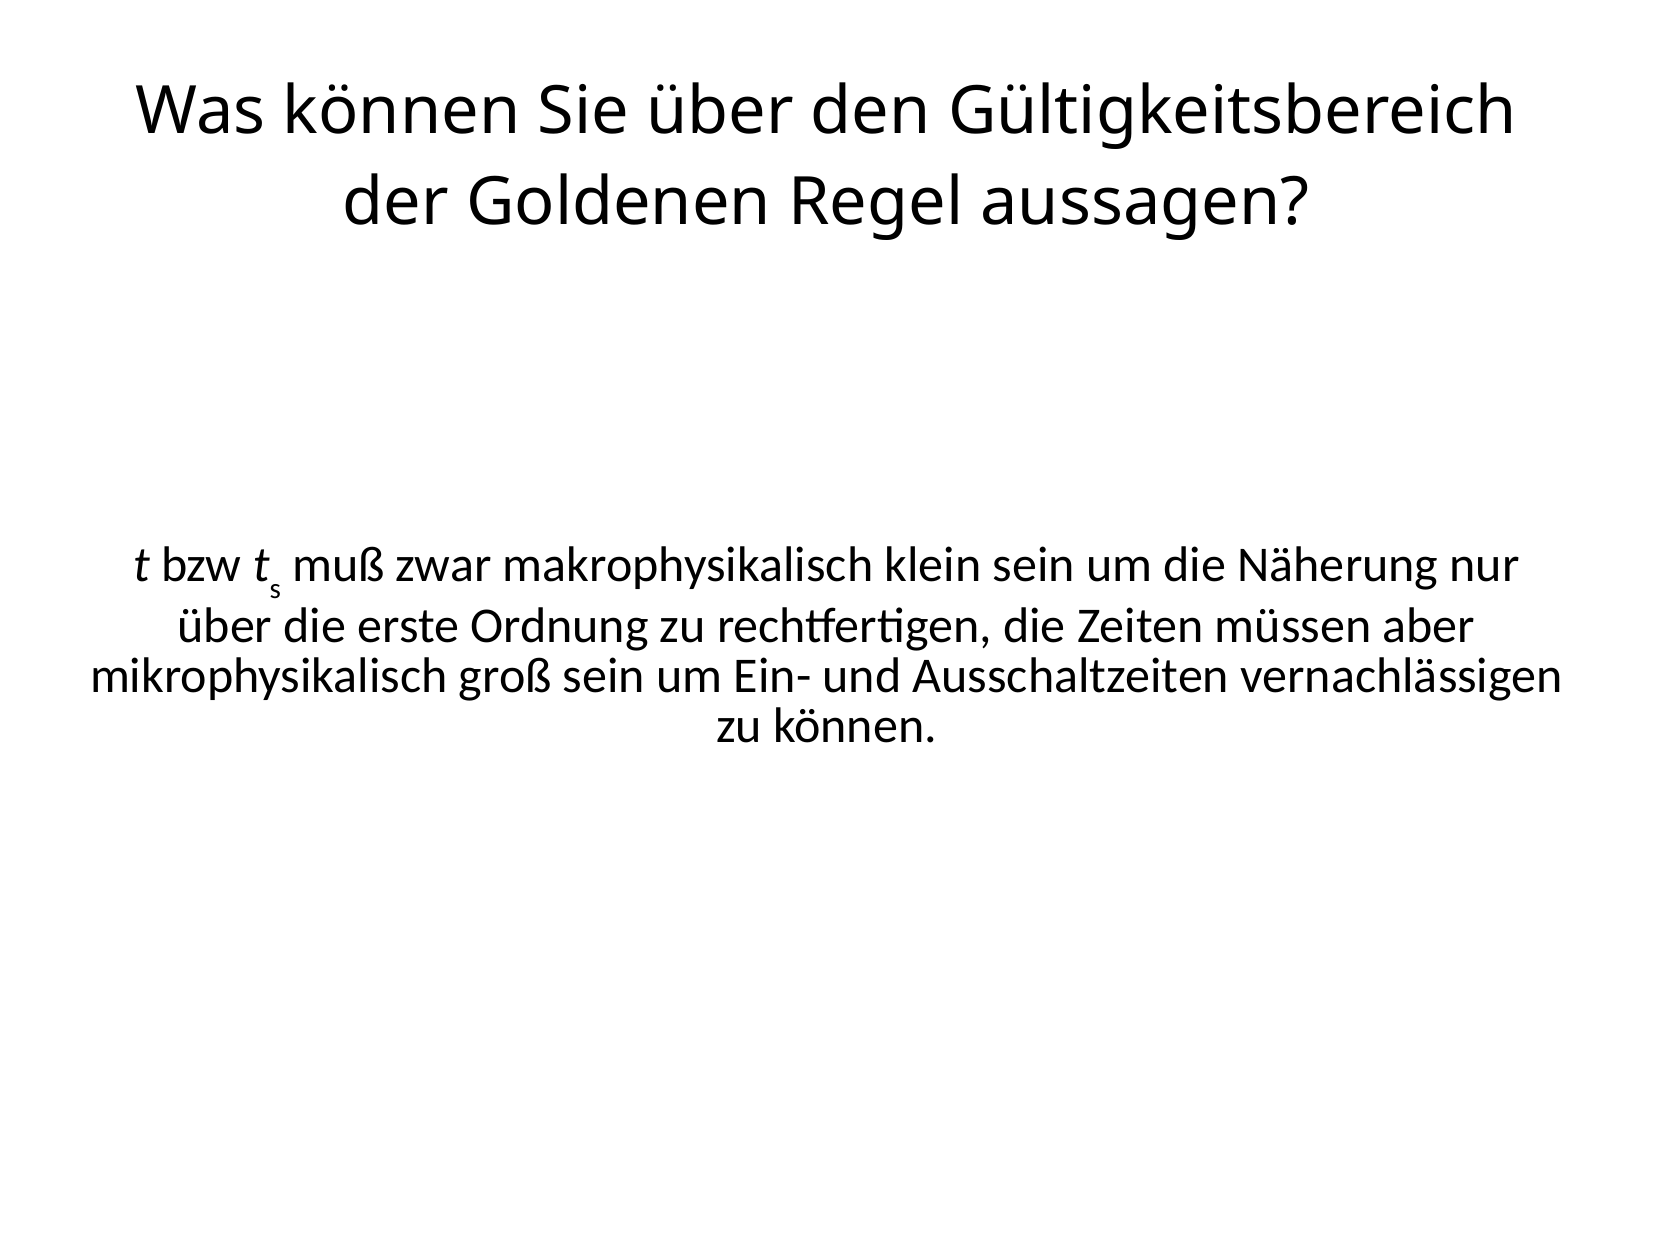

# Was können Sie über den Gültigkeitsbereich der Goldenen Regel aussagen?
t bzw ts muß zwar makrophysikalisch klein sein um die Näherung nur über die erste Ordnung zu rechtfertigen, die Zeiten müssen aber mikrophysikalisch groß sein um Ein- und Ausschaltzeiten vernachlässigen zu können.